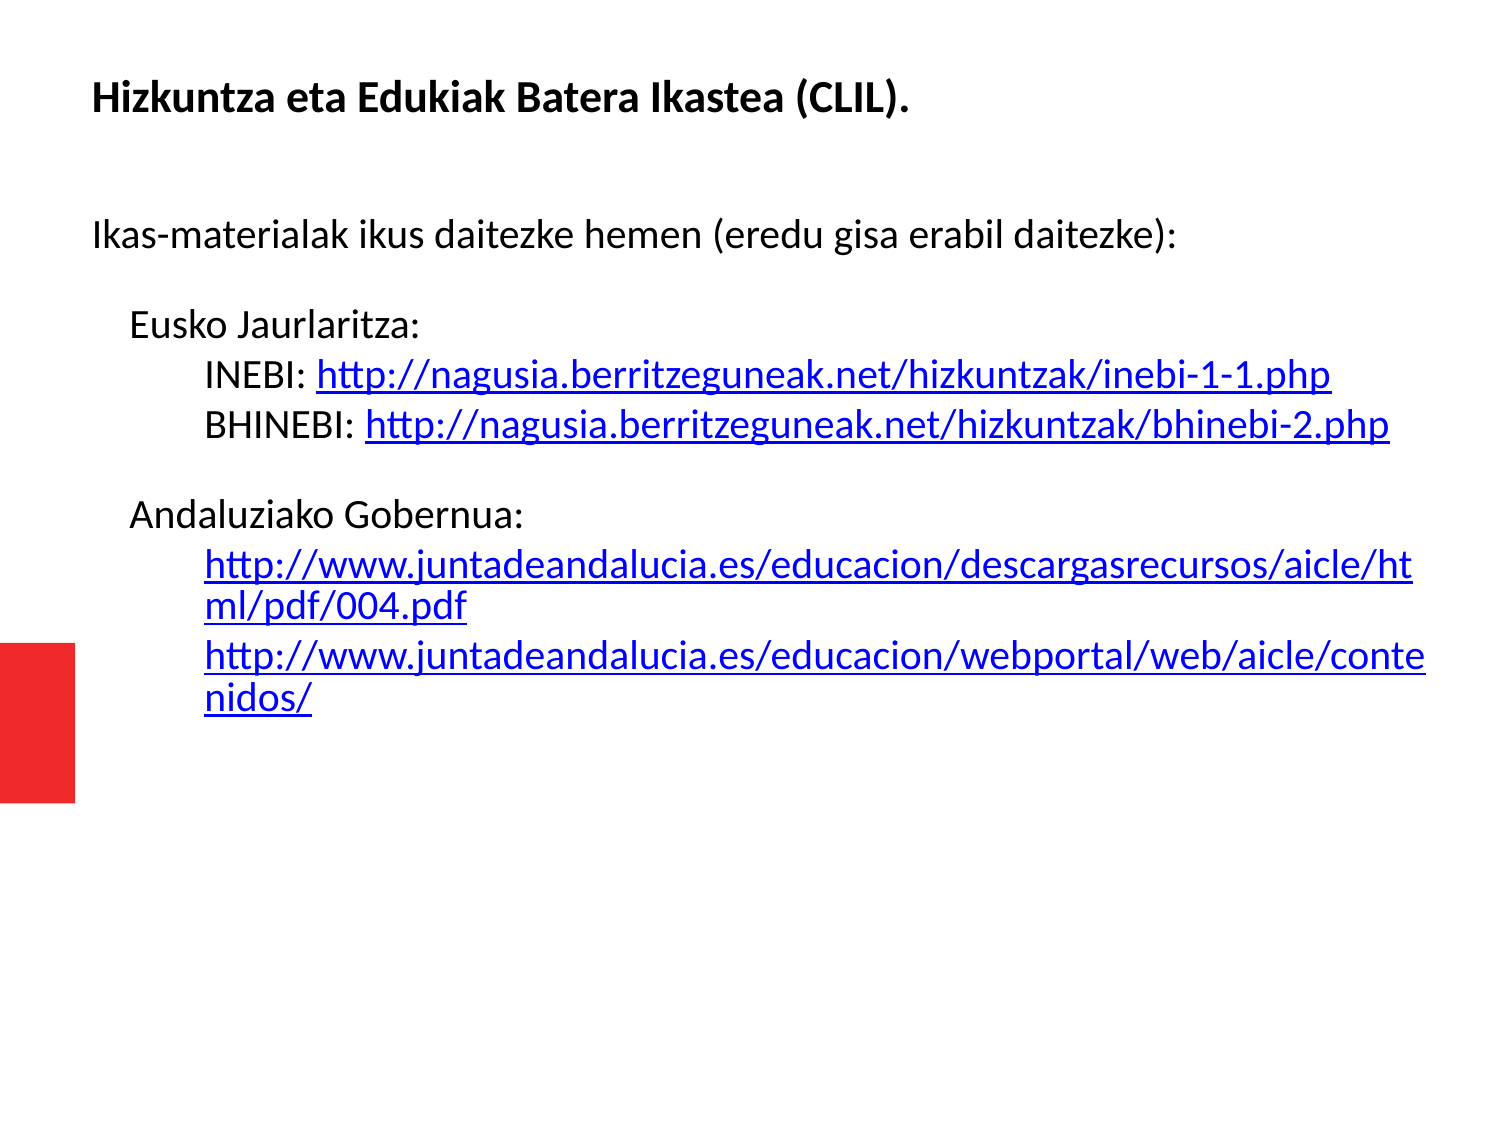

# Hizkuntza eta Edukiak Batera Ikastea (CLIL).
Ikas-materialak ikus daitezke hemen (eredu gisa erabil daitezke):
Eusko Jaurlaritza:
INEBI: http://nagusia.berritzeguneak.net/hizkuntzak/inebi-1-1.php
BHINEBI: http://nagusia.berritzeguneak.net/hizkuntzak/bhinebi-2.php
Andaluziako Gobernua:
http://www.juntadeandalucia.es/educacion/descargasrecursos/aicle/html/pdf/004.pdf
http://www.juntadeandalucia.es/educacion/webportal/web/aicle/contenidos/